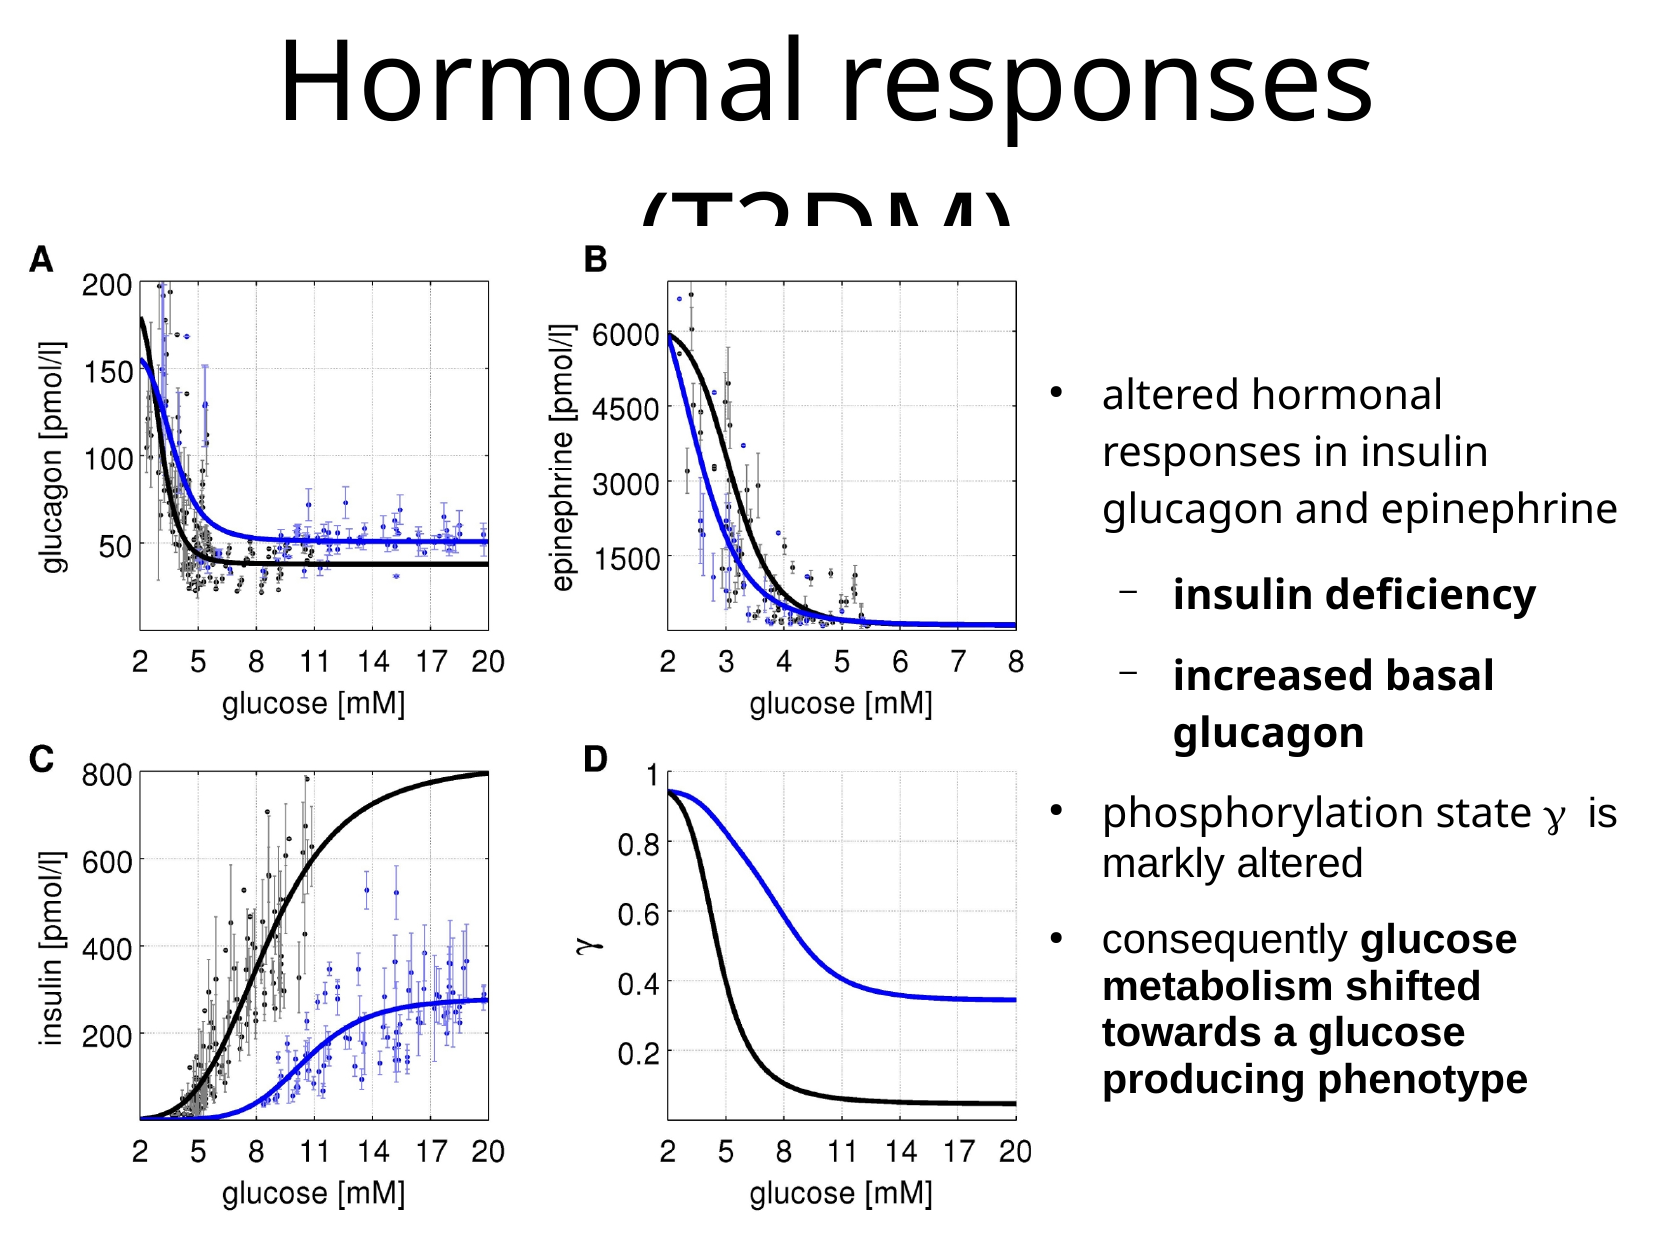

# Hormonal responses (T2DM)
altered hormonal responses in insulin glucagon and epinephrine
insulin deficiency
increased basal glucagon
phosphorylation state g is markly altered
consequently glucose metabolism shifted towards a glucose producing phenotype